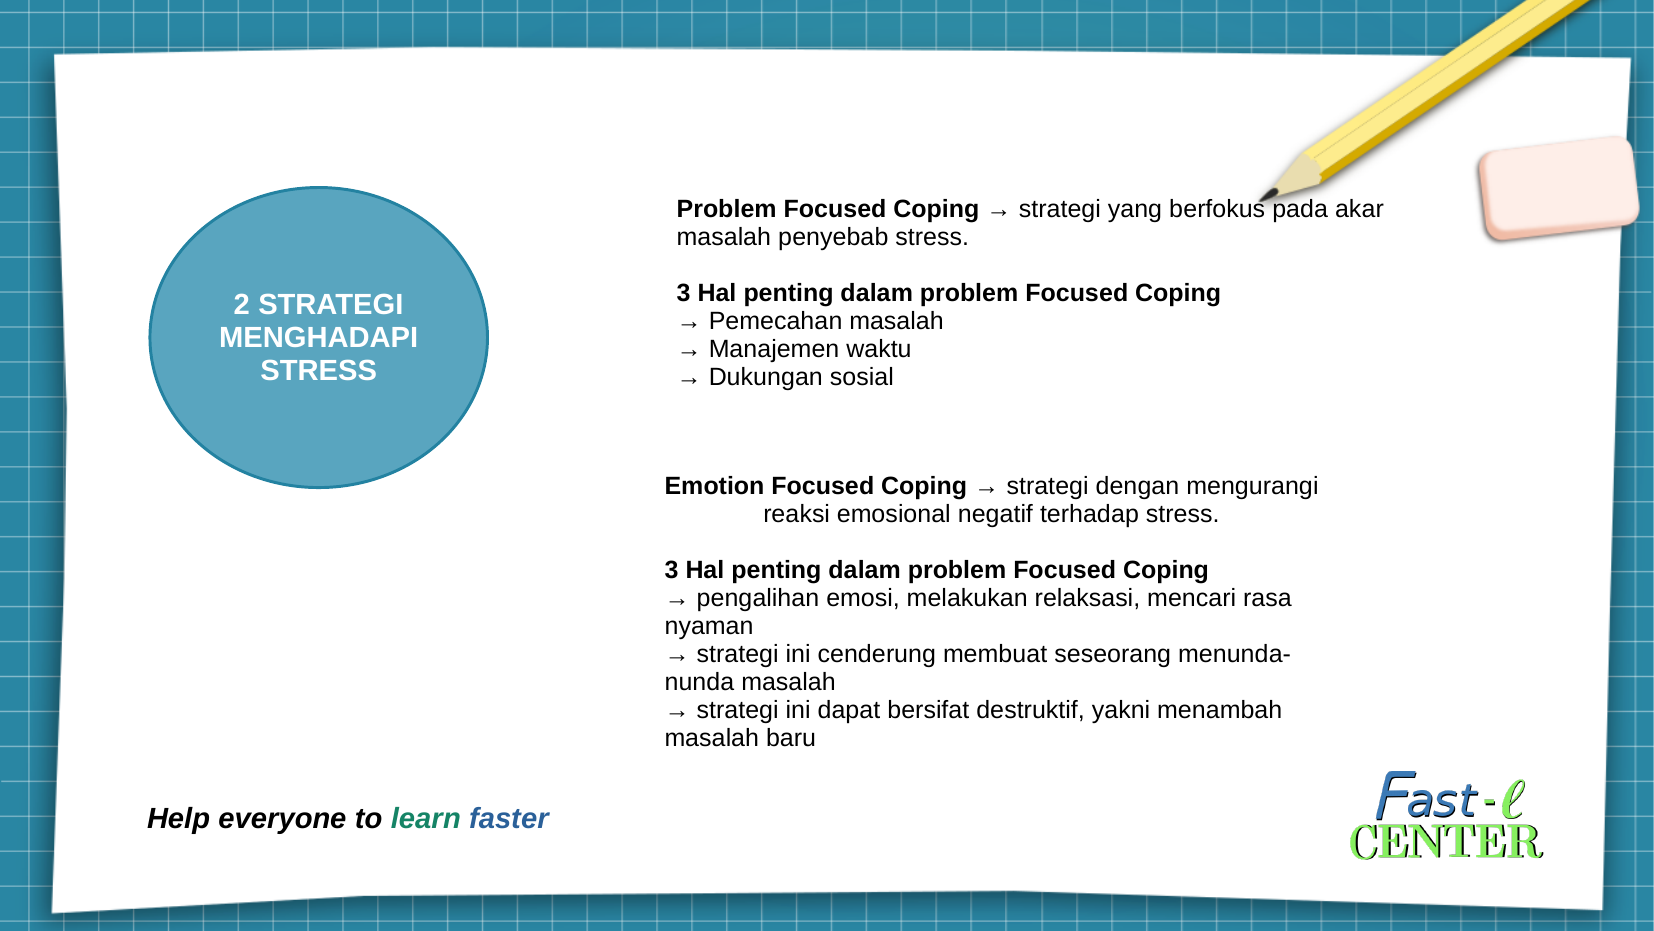

2 STRATEGI
MENGHADAPI STRESS
Problem Focused Coping → strategi yang berfokus pada akar
masalah penyebab stress.
3 Hal penting dalam problem Focused Coping
→ Pemecahan masalah
→ Manajemen waktu
→ Dukungan sosial
Emotion Focused Coping → strategi dengan mengurangi
reaksi emosional negatif terhadap stress.
3 Hal penting dalam problem Focused Coping
→ pengalihan emosi, melakukan relaksasi, mencari rasa
nyaman
→ strategi ini cenderung membuat seseorang menunda-
nunda masalah
→ strategi ini dapat bersifat destruktif, yakni menambah
masalah baru
Help everyone to learn faster